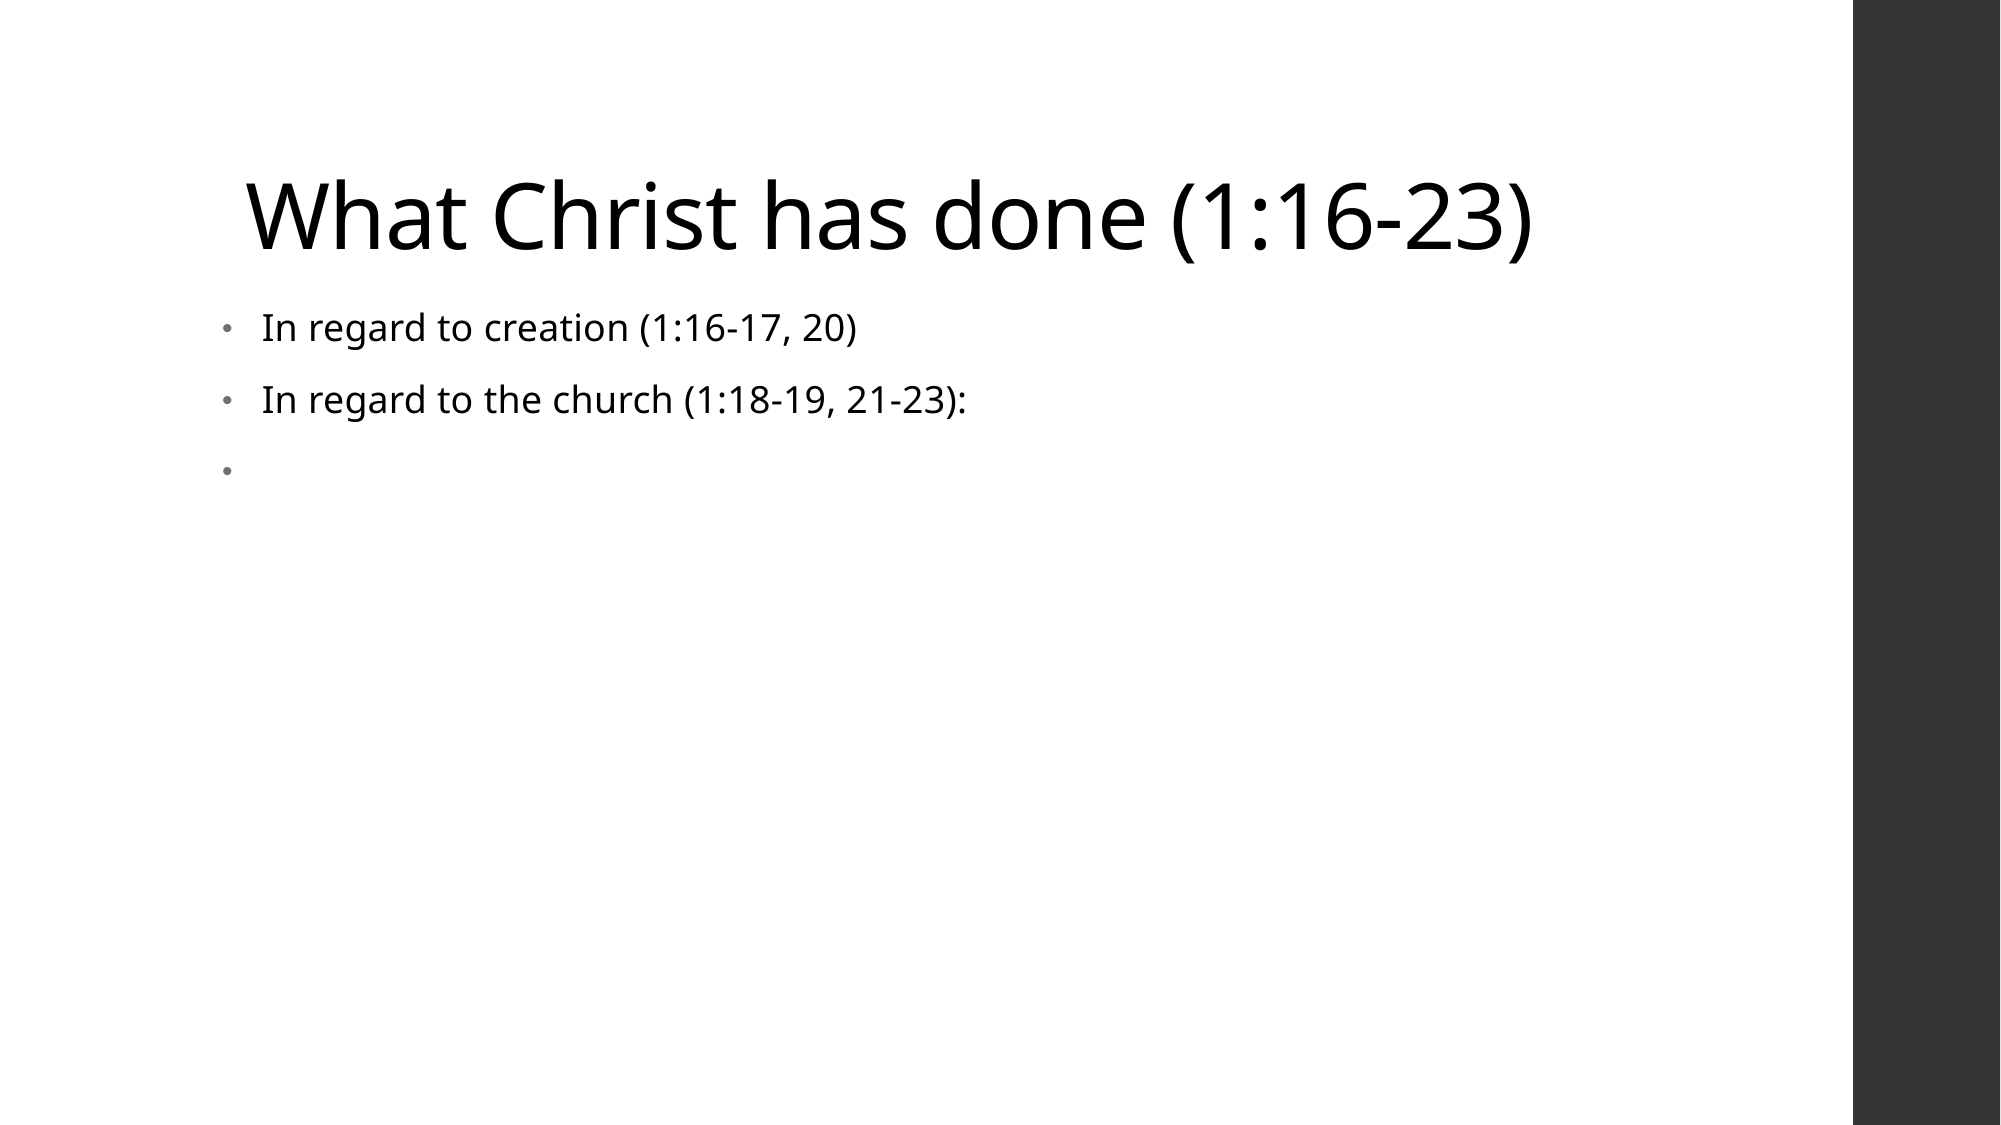

# What Christ has done (1:16-23)
 In regard to creation (1:16-17, 20)
 In regard to the church (1:18-19, 21-23):